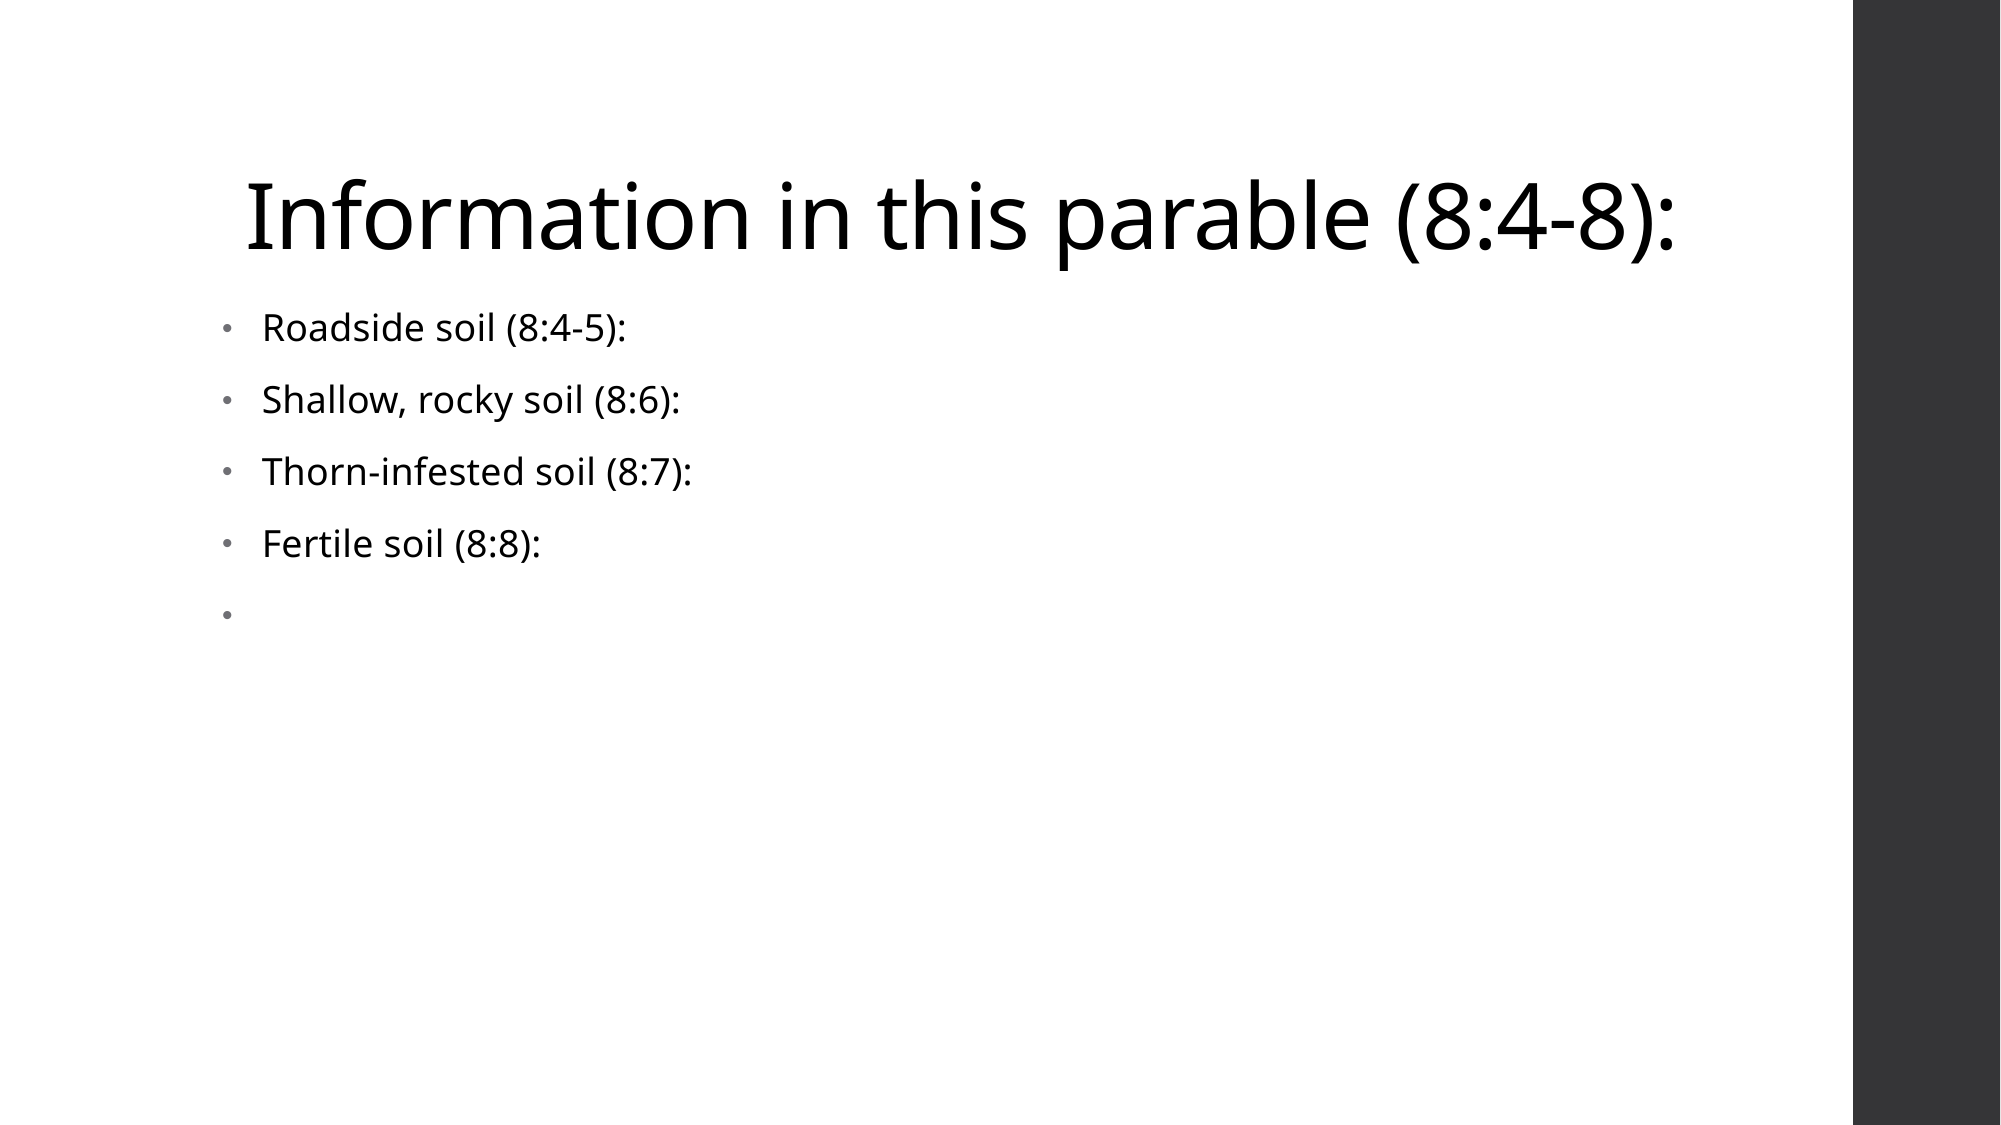

# Information in this parable (8:4-8):
 Roadside soil (8:4-5):
 Shallow, rocky soil (8:6):
 Thorn-infested soil (8:7):
 Fertile soil (8:8):